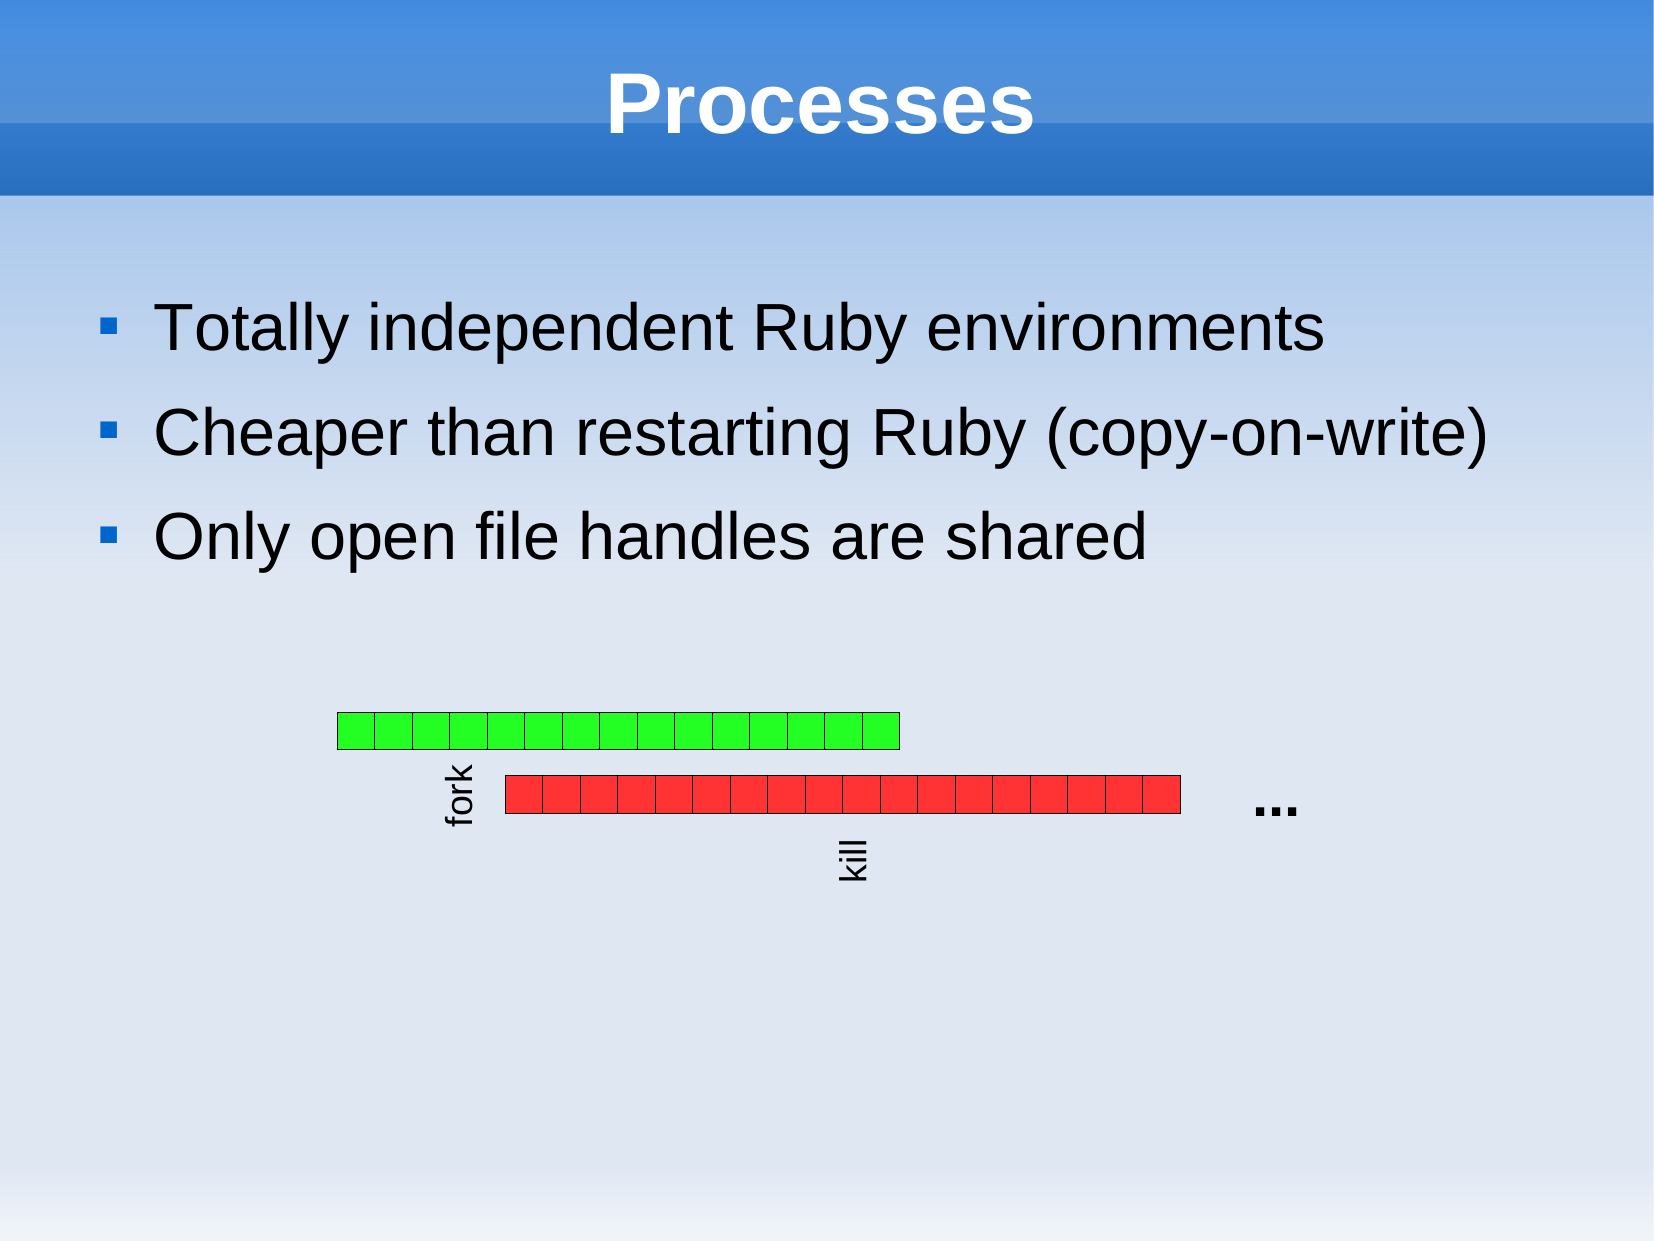

# Processes
Totally independent Ruby environments
Cheaper than restarting Ruby (copy-on-write)
Only open file handles are shared
...
fork
kill